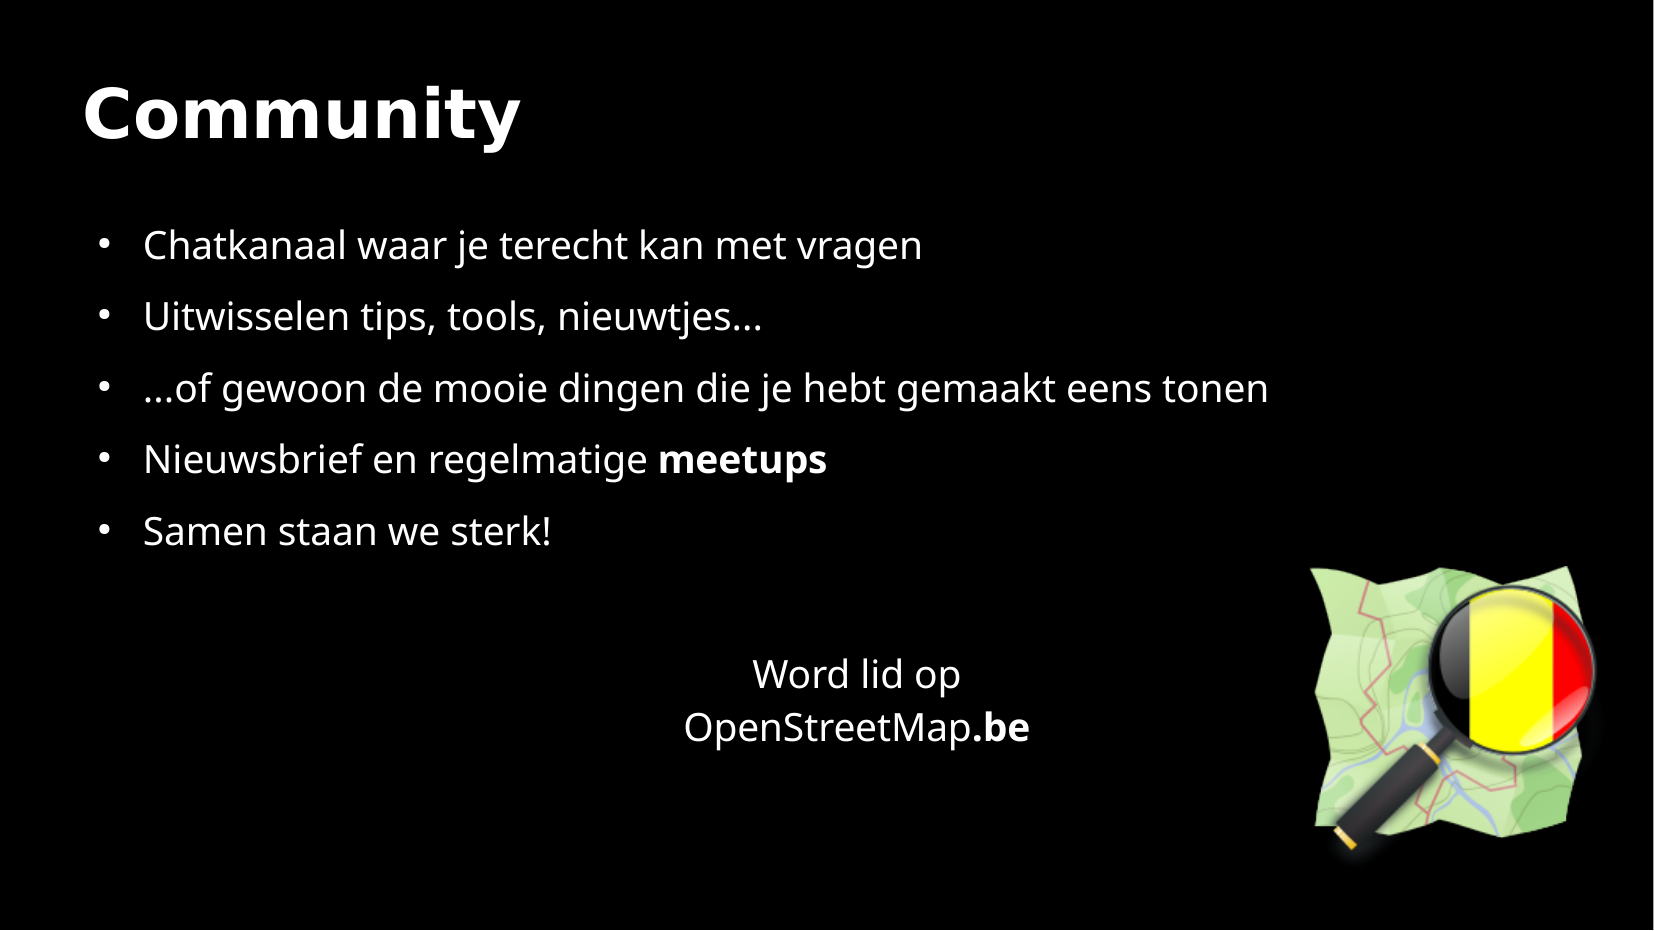

# Community
Chatkanaal waar je terecht kan met vragen
Uitwisselen tips, tools, nieuwtjes...
...of gewoon de mooie dingen die je hebt gemaakt eens tonen
Nieuwsbrief en regelmatige meetups
Samen staan we sterk!
Word lid op
OpenStreetMap.be